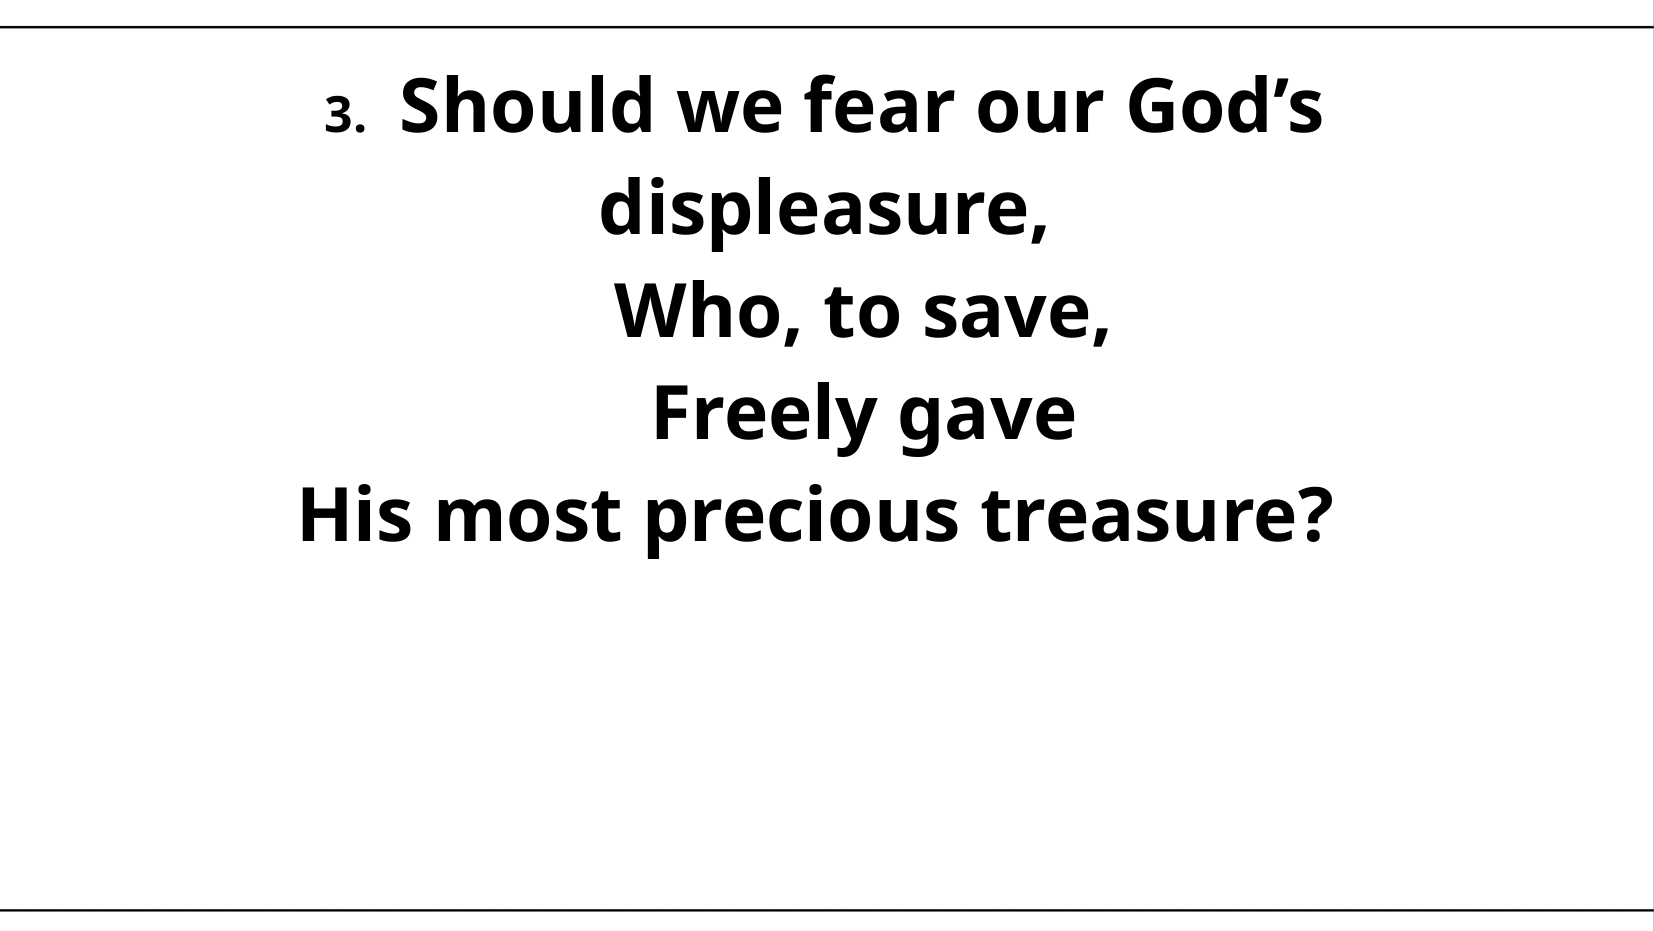

3.	Should we fear our God’s displeasure,
 Who, to save,
 Freely gave
His most precious treasure?